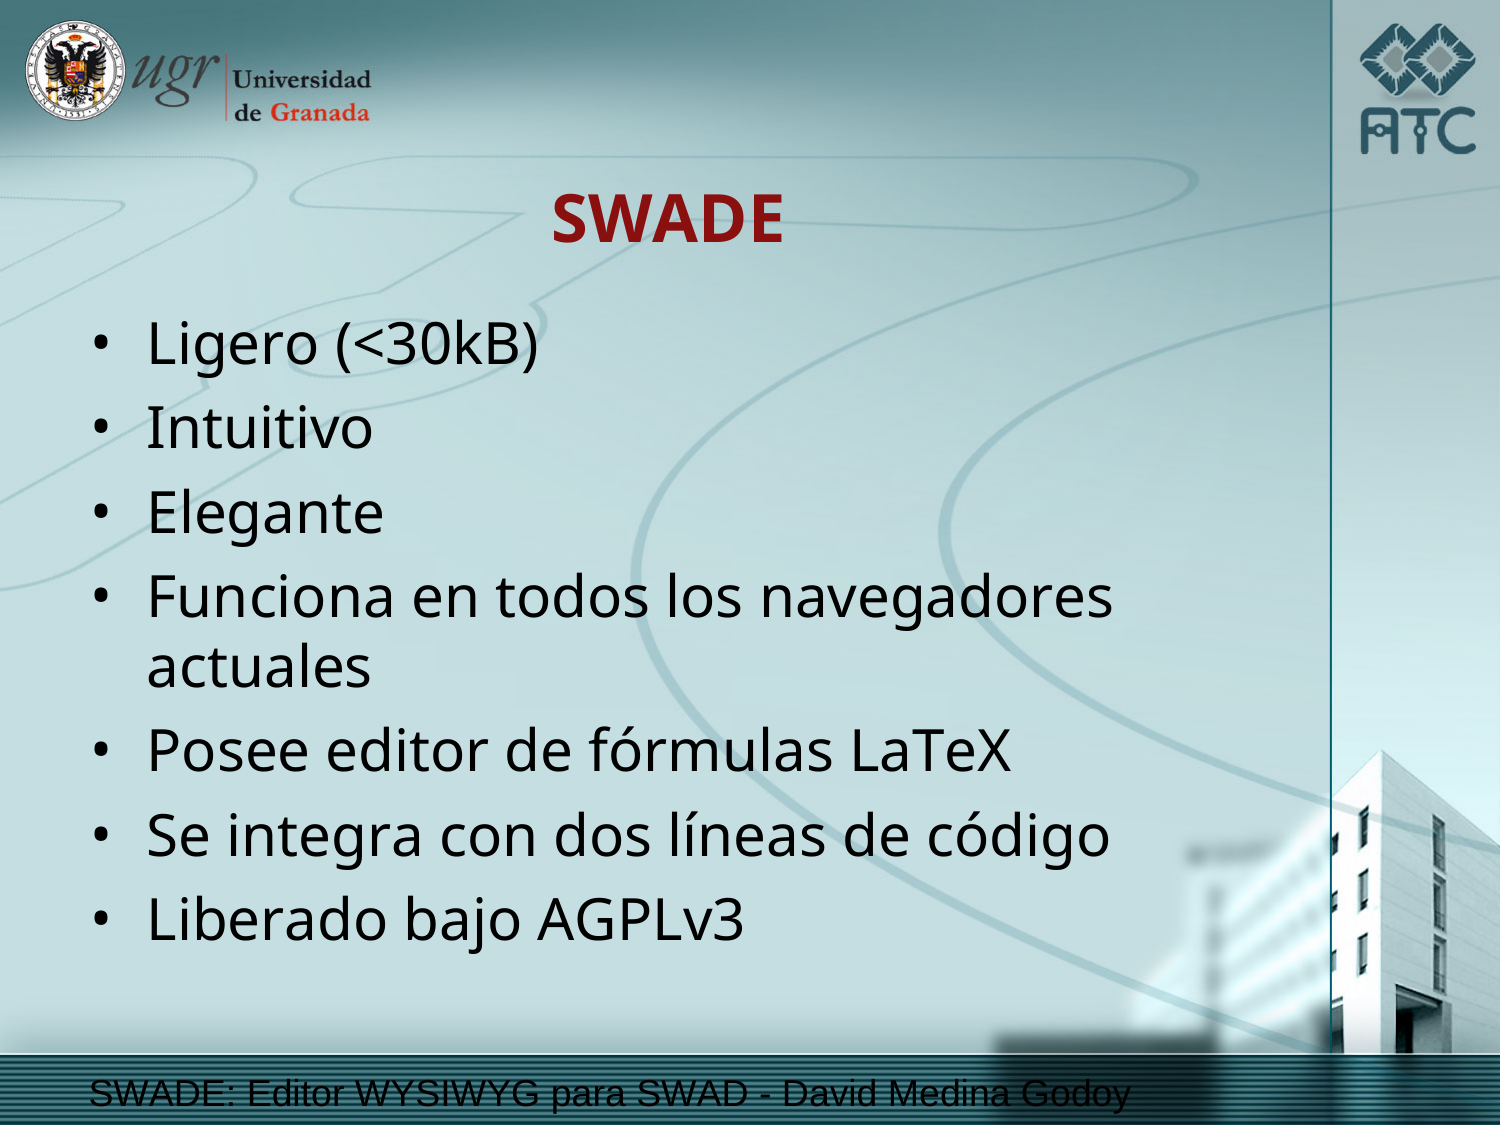

# SWADE
Ligero (<30kB)
Intuitivo
Elegante
Funciona en todos los navegadores actuales
Posee editor de fórmulas LaTeX
Se integra con dos líneas de código
Liberado bajo AGPLv3
SWADE: Editor WYSIWYG para SWAD - David Medina Godoy